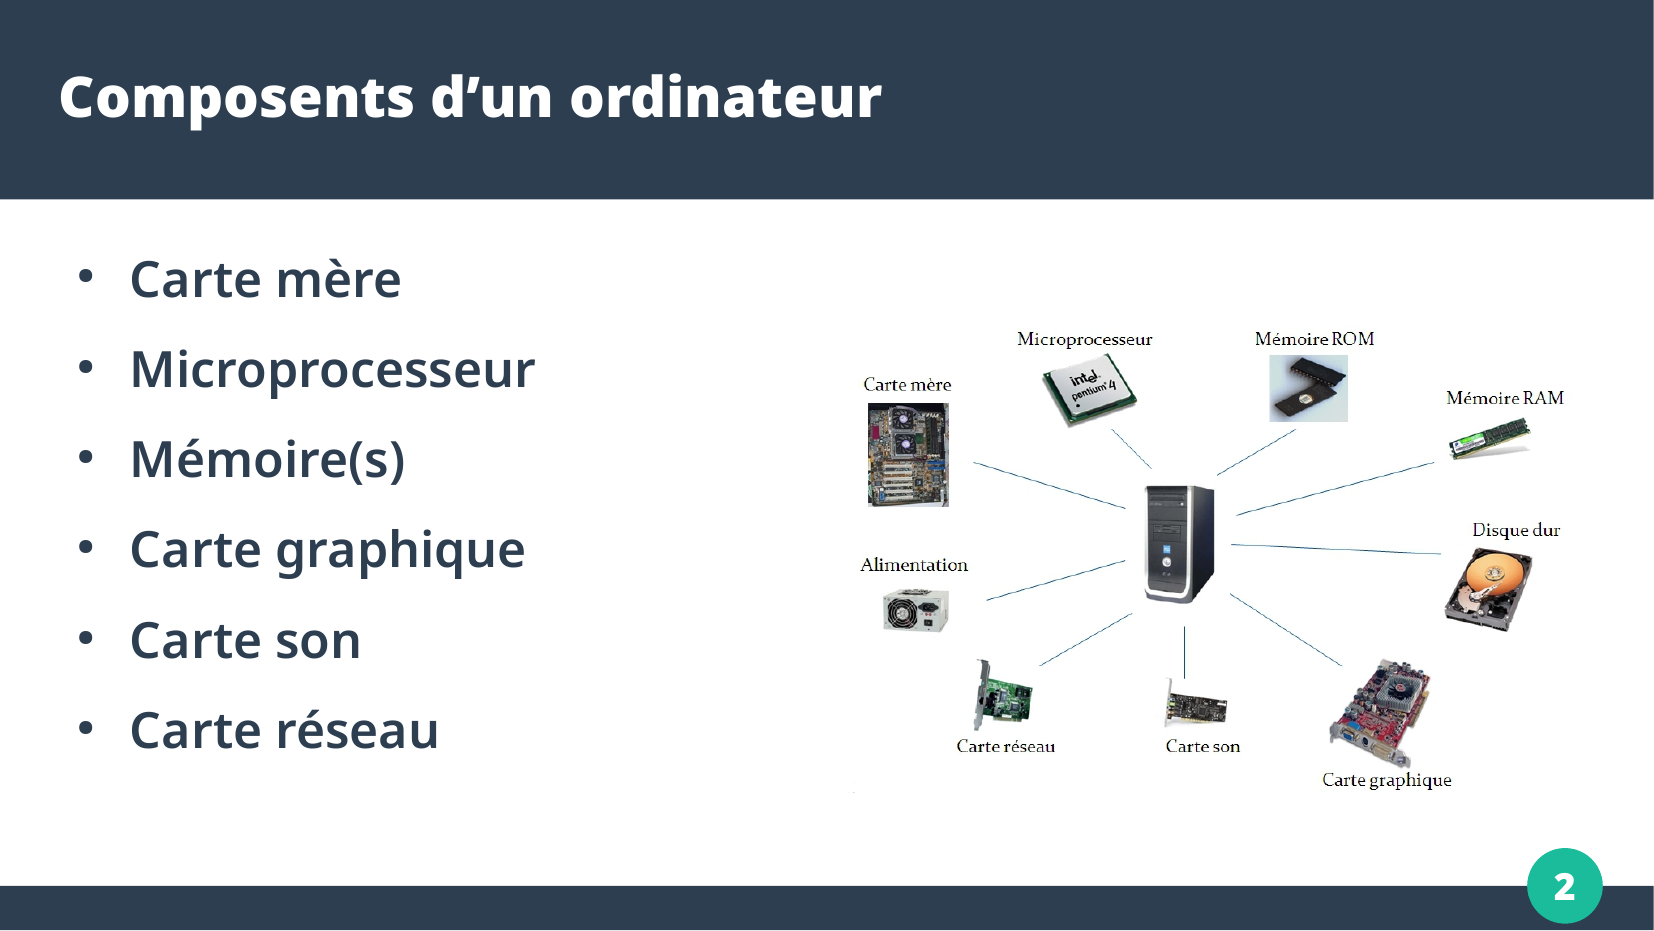

# Composents d’un ordinateur
Carte mère
Microprocesseur
Mémoire(s)
Carte graphique
Carte son
Carte réseau